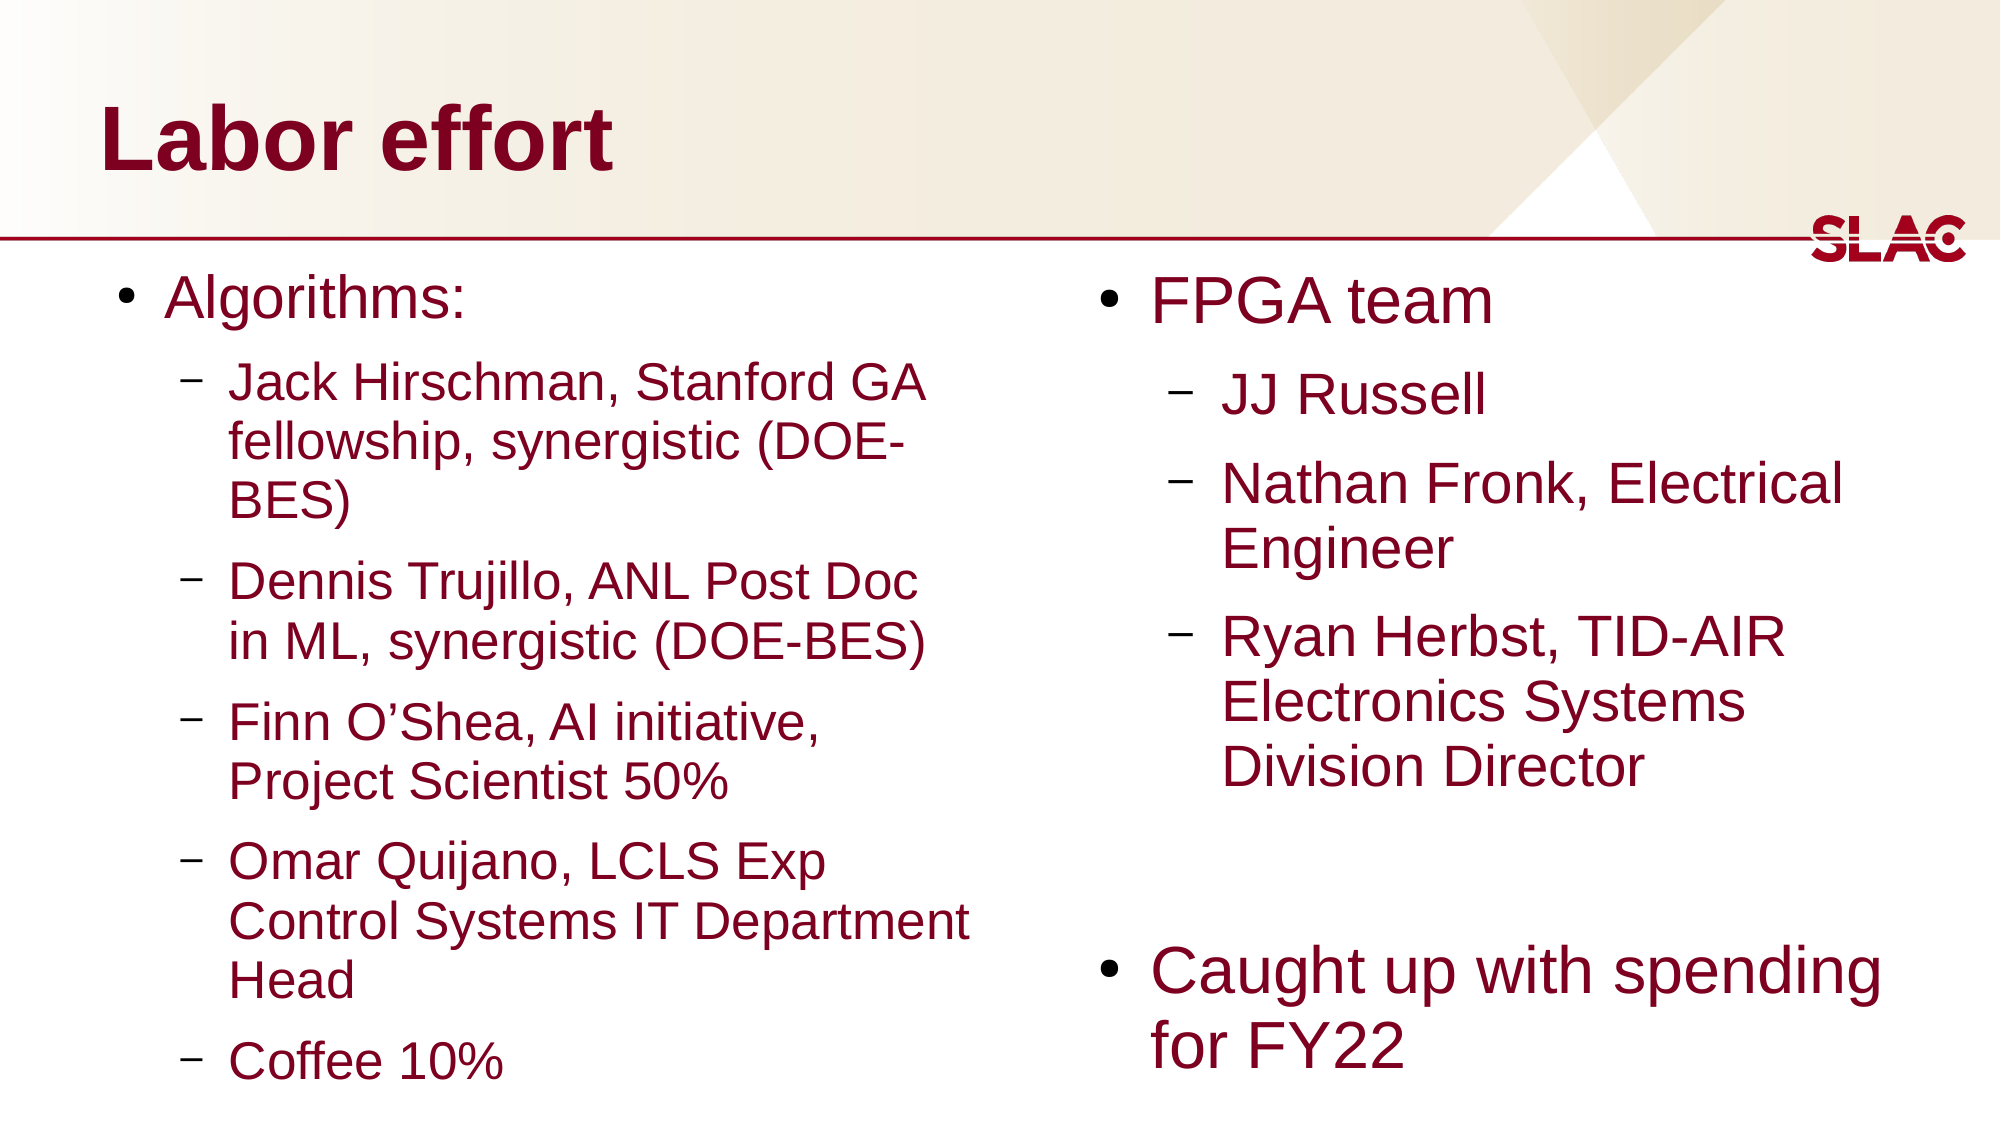

# Labor effort
Algorithms:
Jack Hirschman, Stanford GA fellowship, synergistic (DOE-BES)
Dennis Trujillo, ANL Post Doc in ML, synergistic (DOE-BES)
Finn O’Shea, AI initiative, Project Scientist 50%
Omar Quijano, LCLS Exp Control Systems IT Department Head
Coffee 10%
FPGA team
JJ Russell
Nathan Fronk, Electrical Engineer
Ryan Herbst, TID-AIR Electronics Systems Division Director
Caught up with spending for FY22